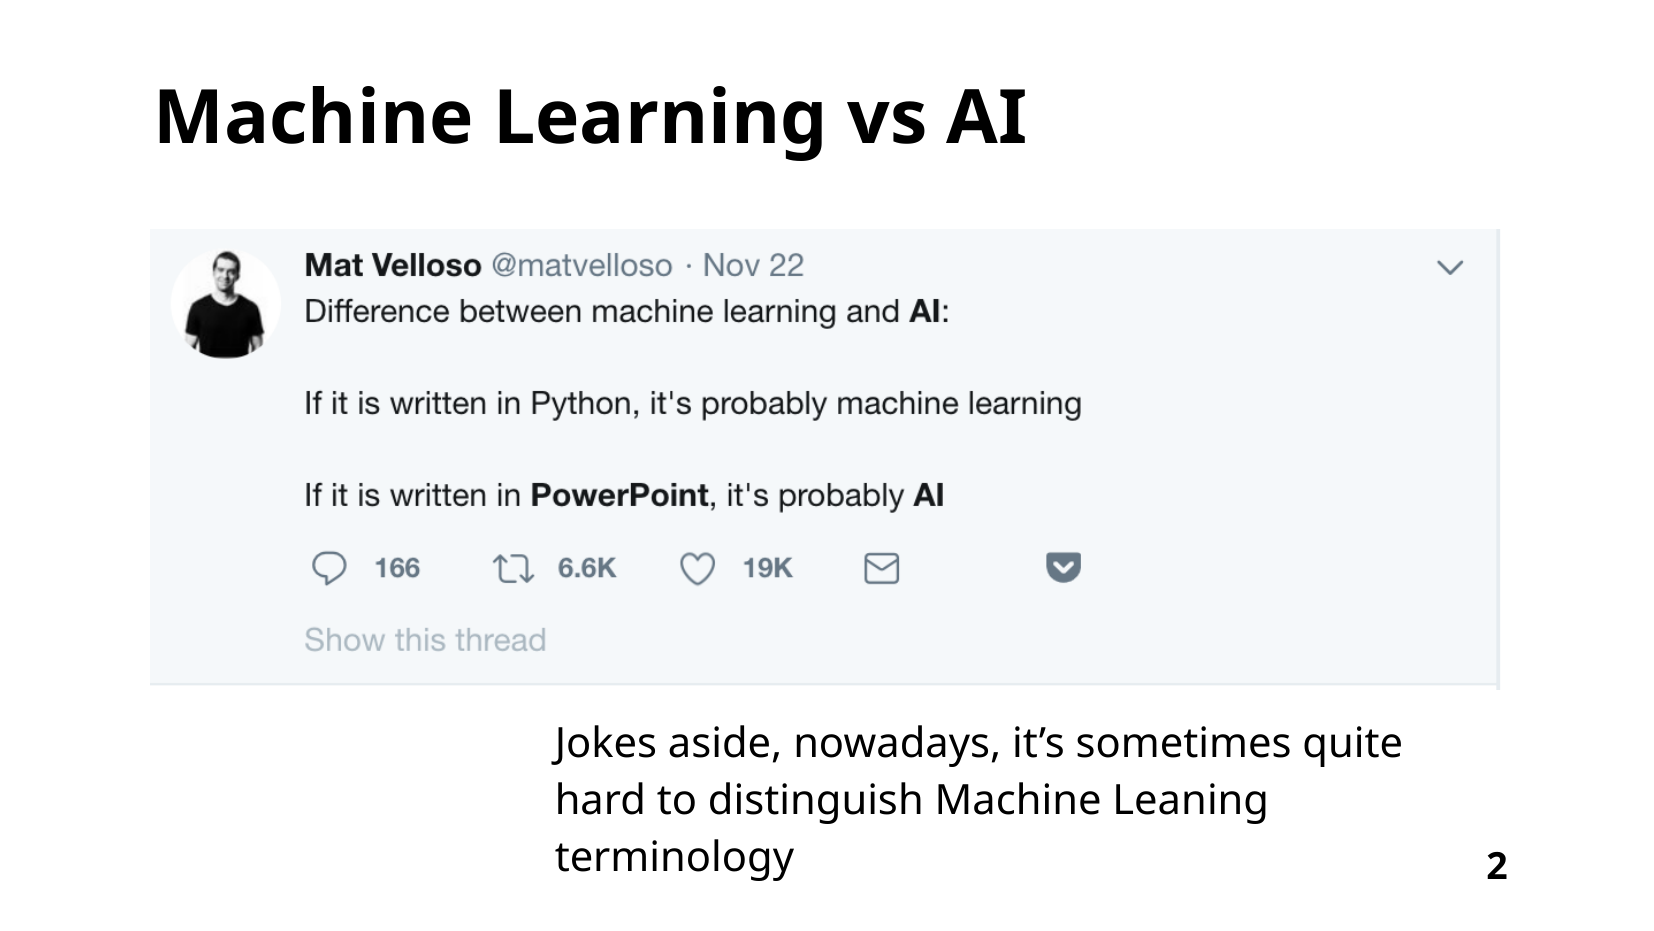

# Machine Learning vs AI
Jokes aside, nowadays, it’s sometimes quite hard to distinguish Machine Leaning terminology